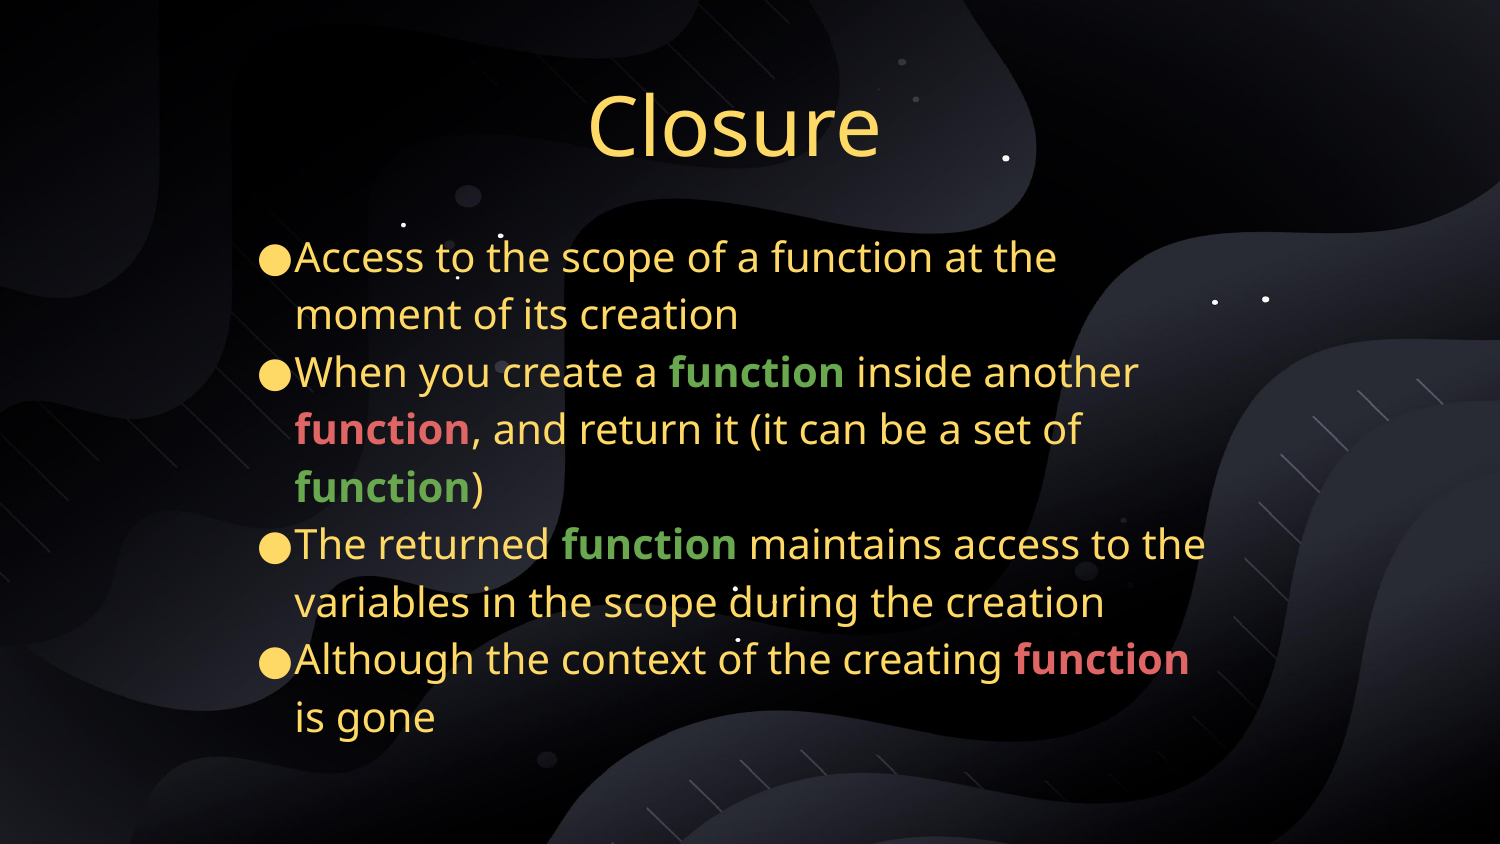

# Closure
Access to the scope of a function at the moment of its creation
When you create a function inside another function, and return it (it can be a set of function)
The returned function maintains access to the variables in the scope during the creation
Although the context of the creating function is gone